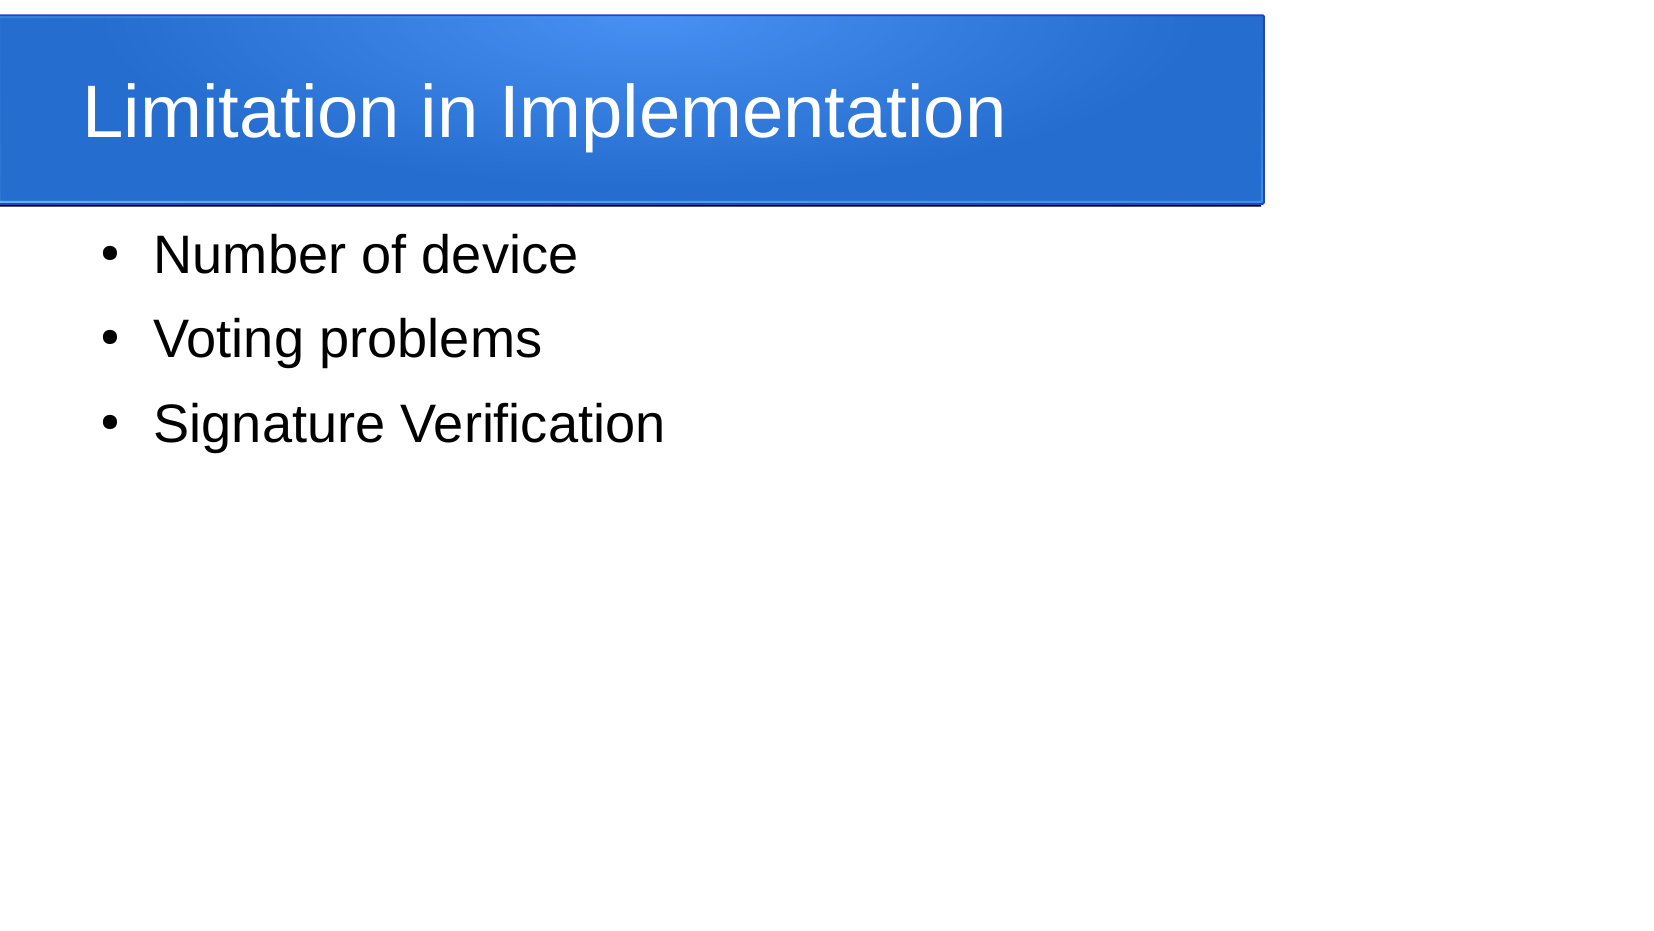

# Limitation in Implementation
Number of device
Voting problems
Signature Verification